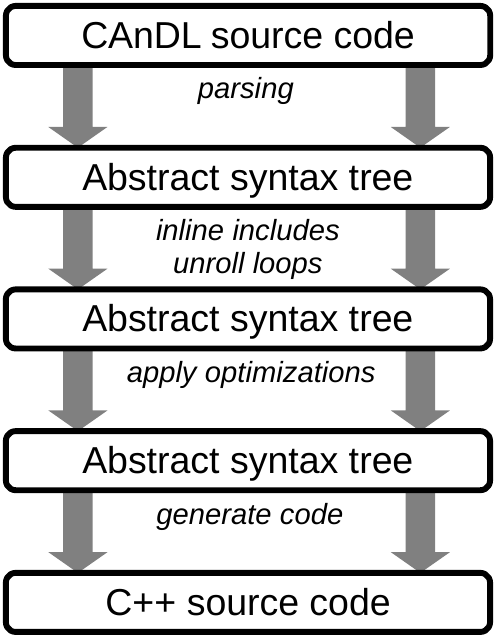

CAnDL source code
parsing
Abstract syntax tree
inline includes
unroll loops
Abstract syntax tree
apply optimizations
Abstract syntax tree
generate code
C++ source code